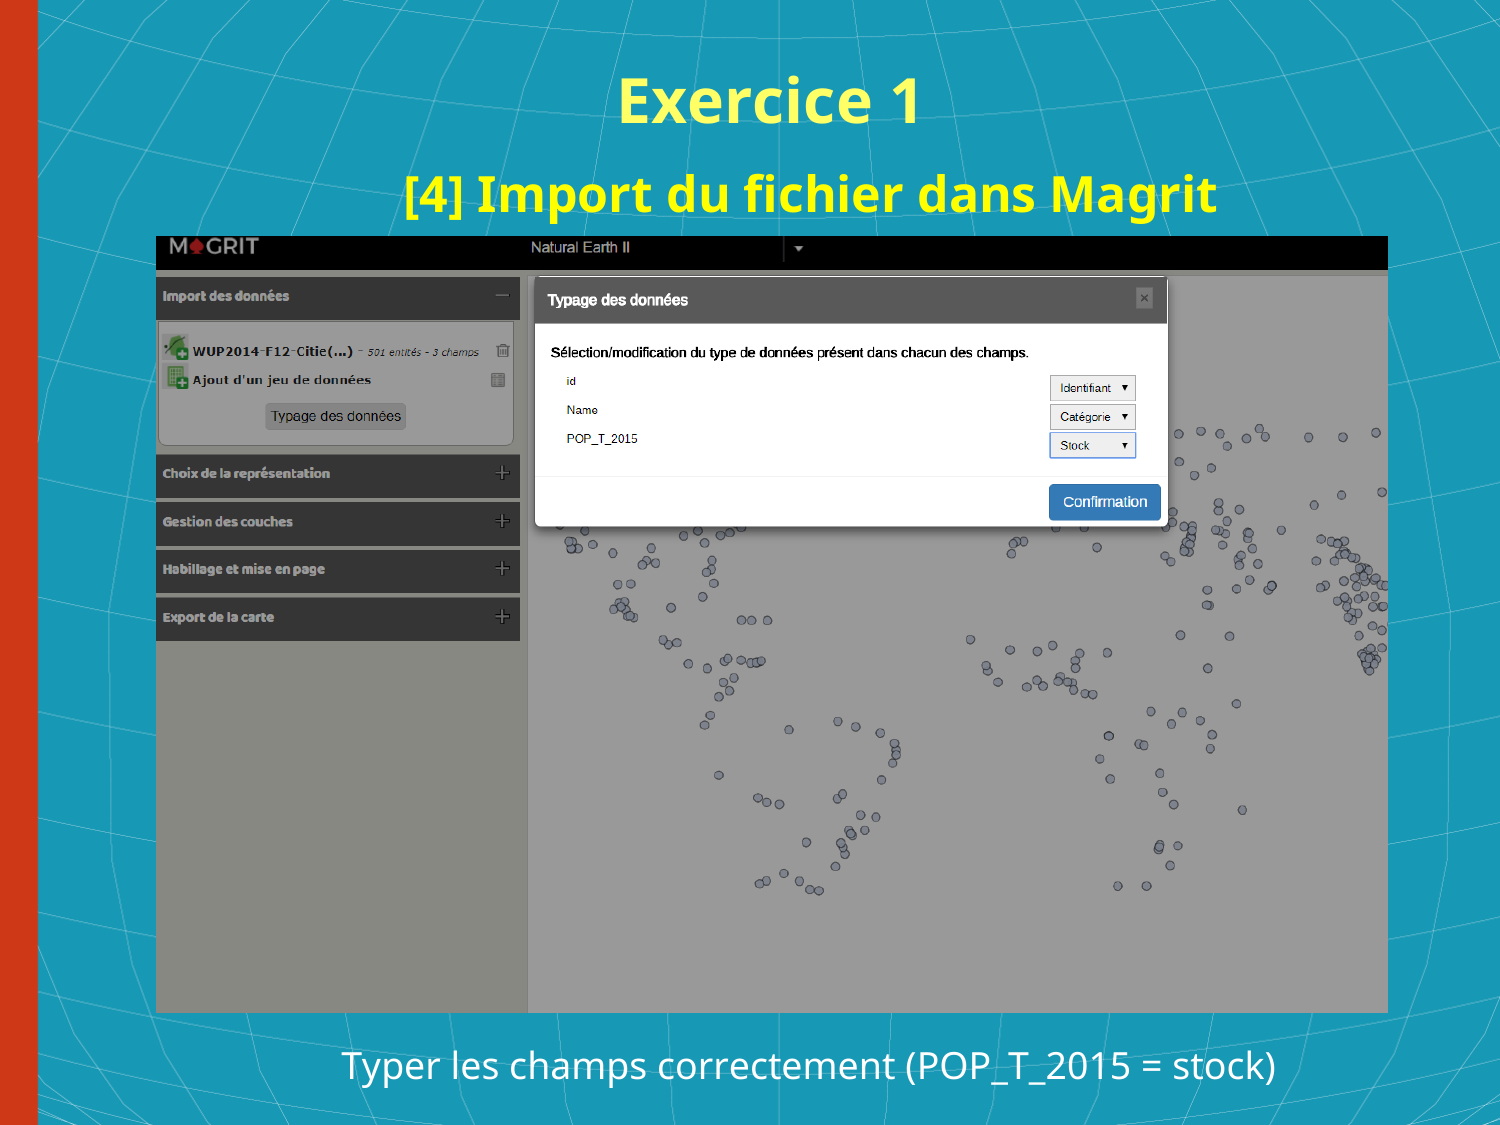

# Exercice 1
[4] Import du fichier dans Magrit
Typer les champs correctement (POP_T_2015 = stock)